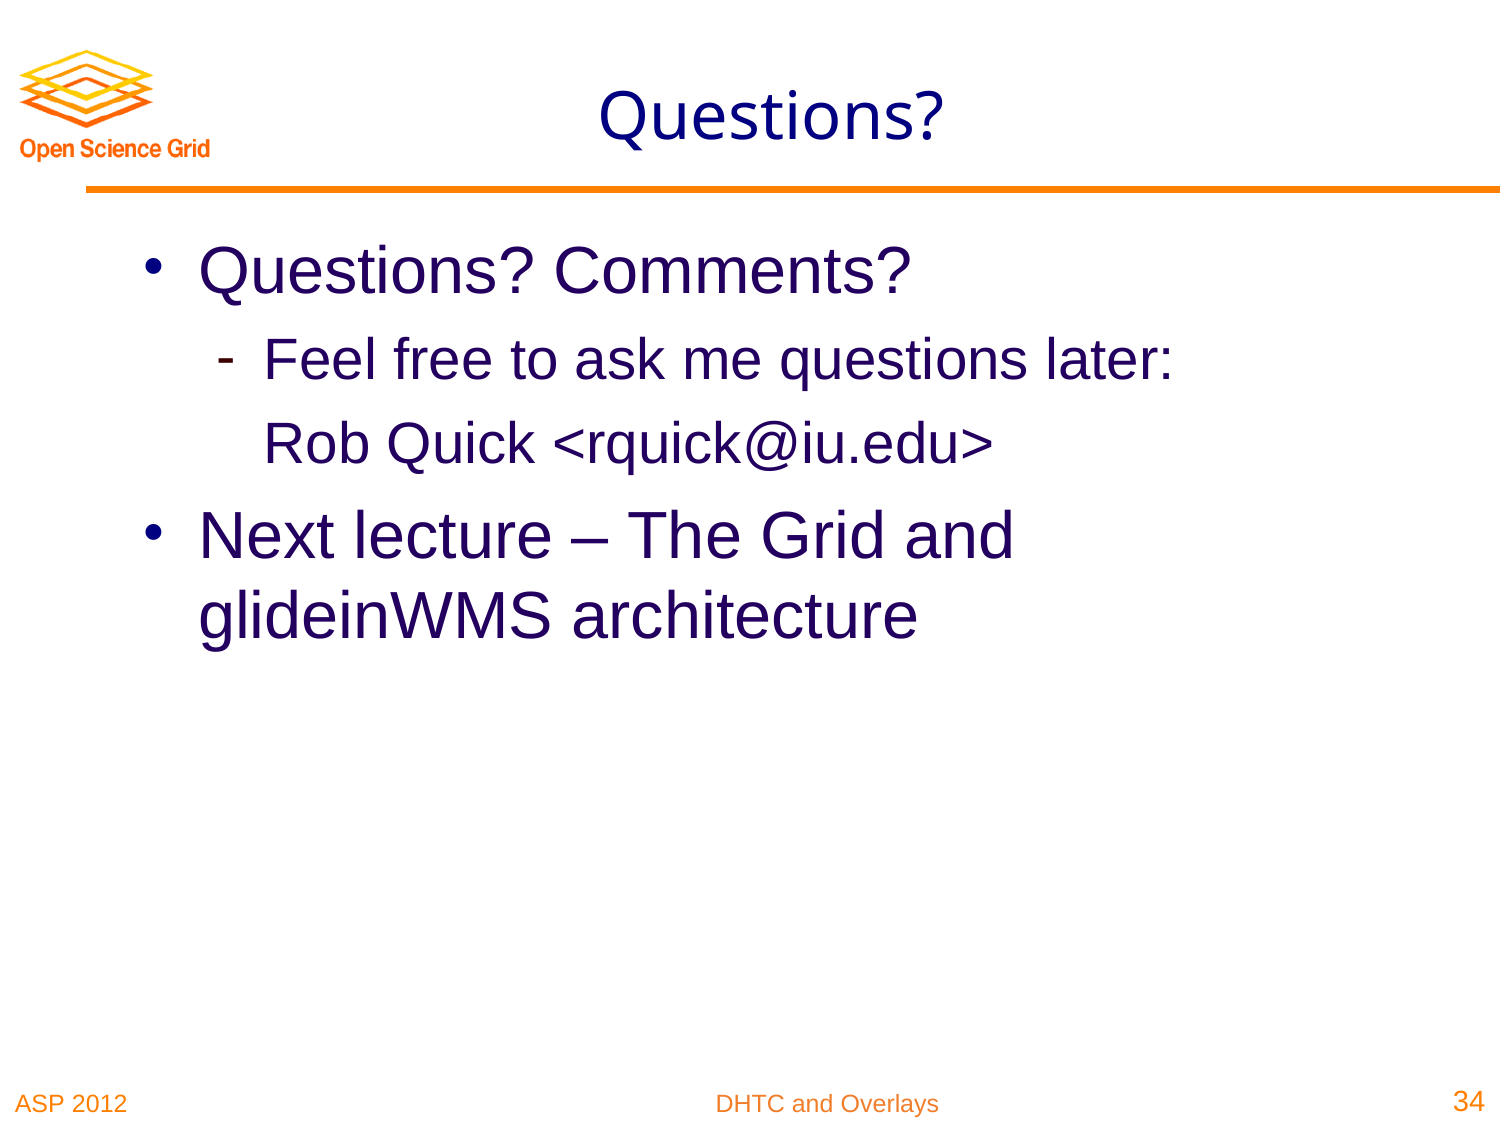

# Questions?
Questions? Comments?
Feel free to ask me questions later:
Rob Quick <rquick@iu.edu>
Next lecture – The Grid and glideinWMS architecture